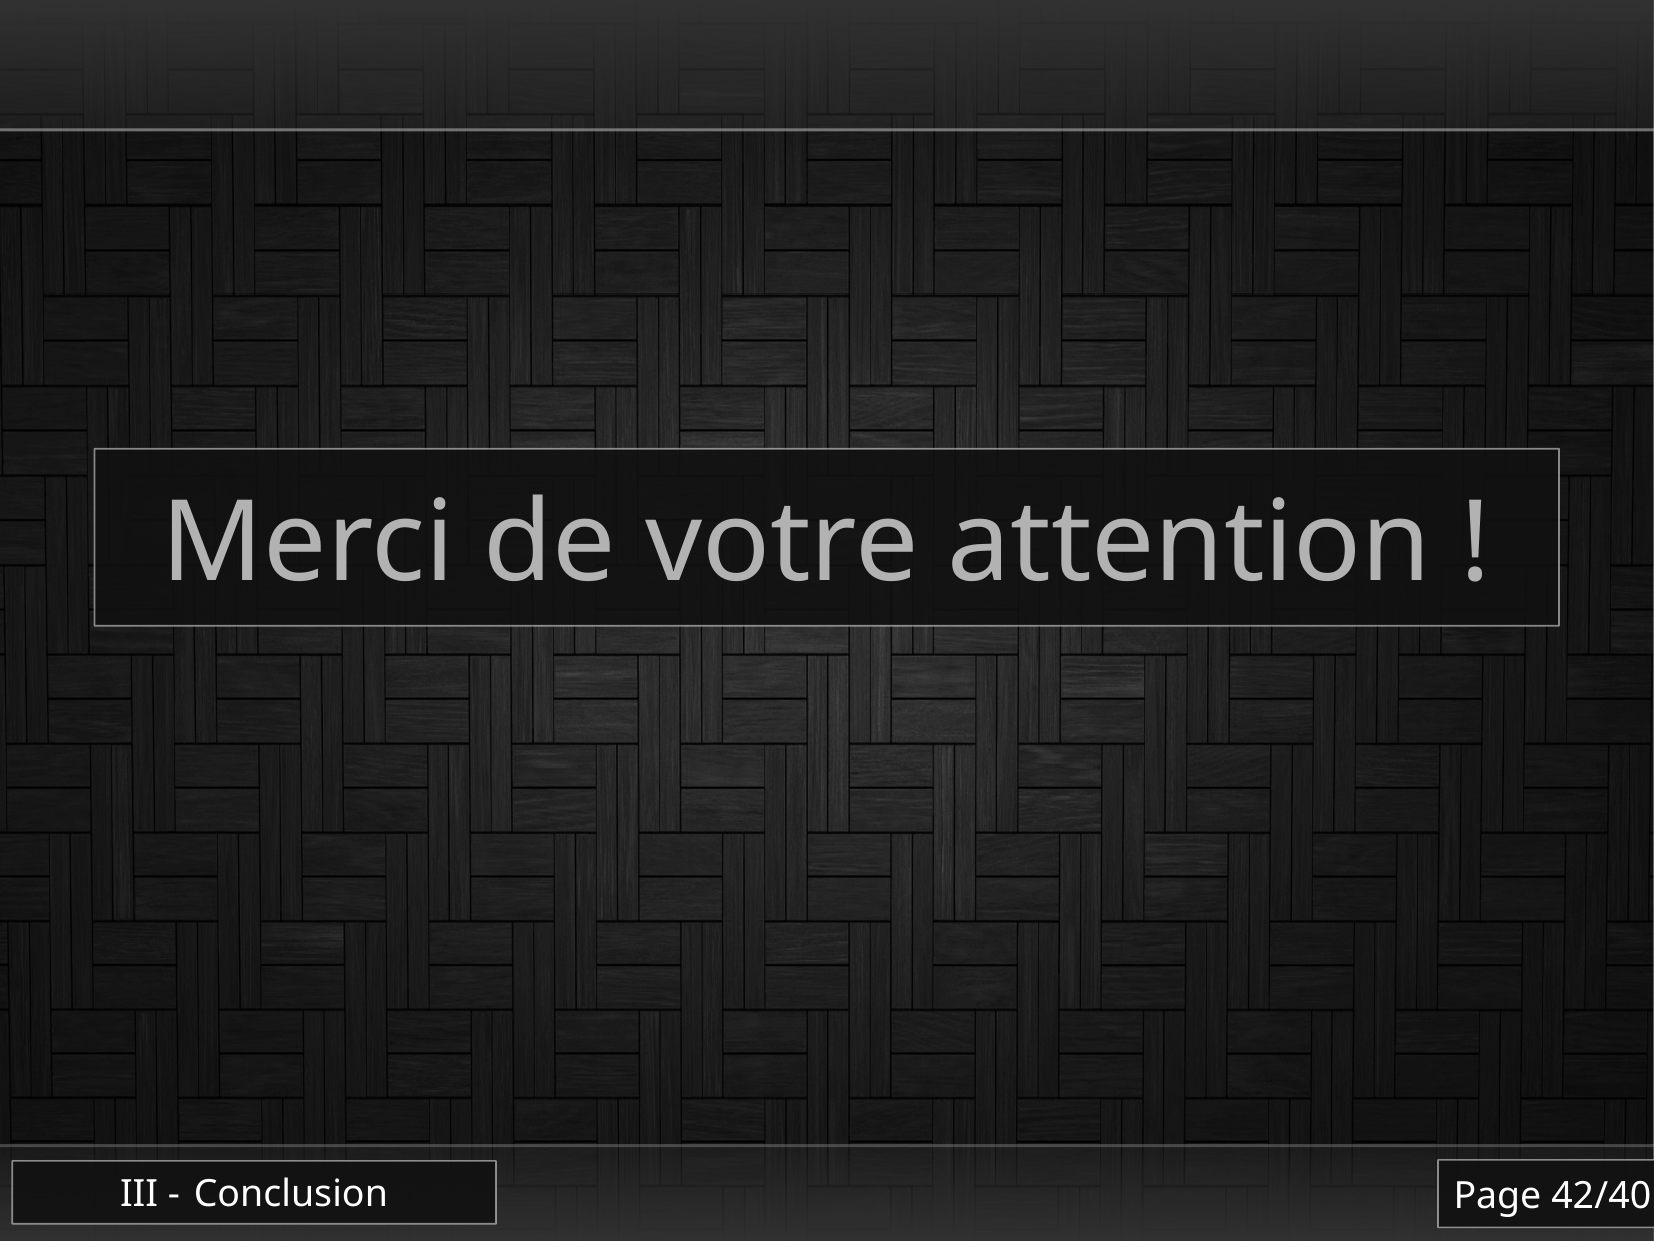

Merci de votre attention !
III -	Conclusion